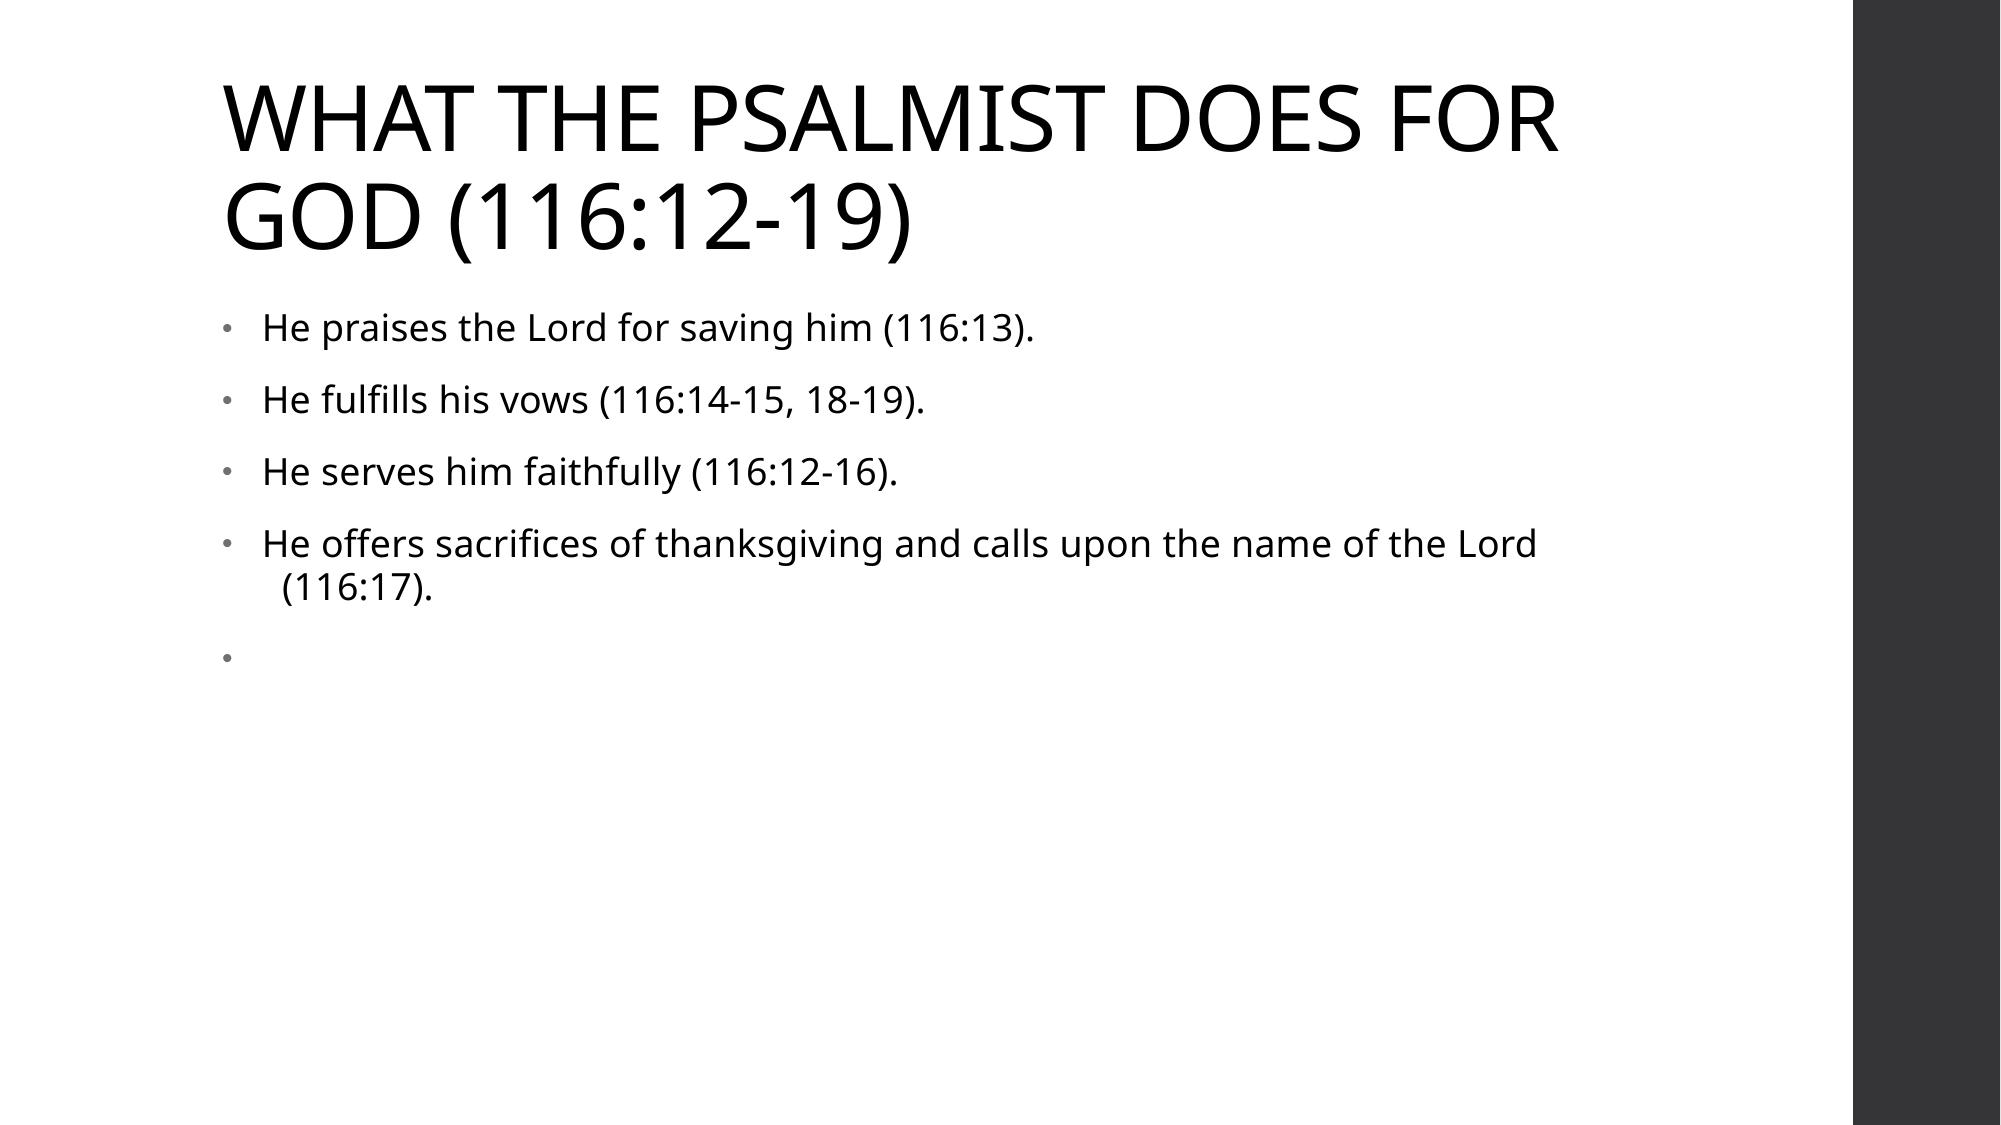

# WHAT THE PSALMIST DOES FOR GOD (116:12-19)
 He praises the Lord for saving him (116:13).
 He fulfills his vows (116:14-15, 18-19).
 He serves him faithfully (116:12-16).
 He offers sacrifices of thanksgiving and calls upon the name of the Lord (116:17).